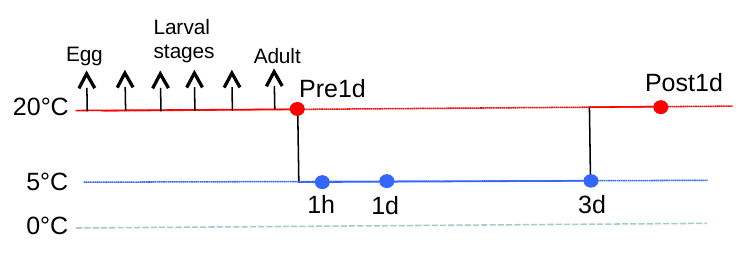

Larval
stages
Egg
Adult
Post1d
20°C
5°C
3d
1h
1d
0°C
Pre1d